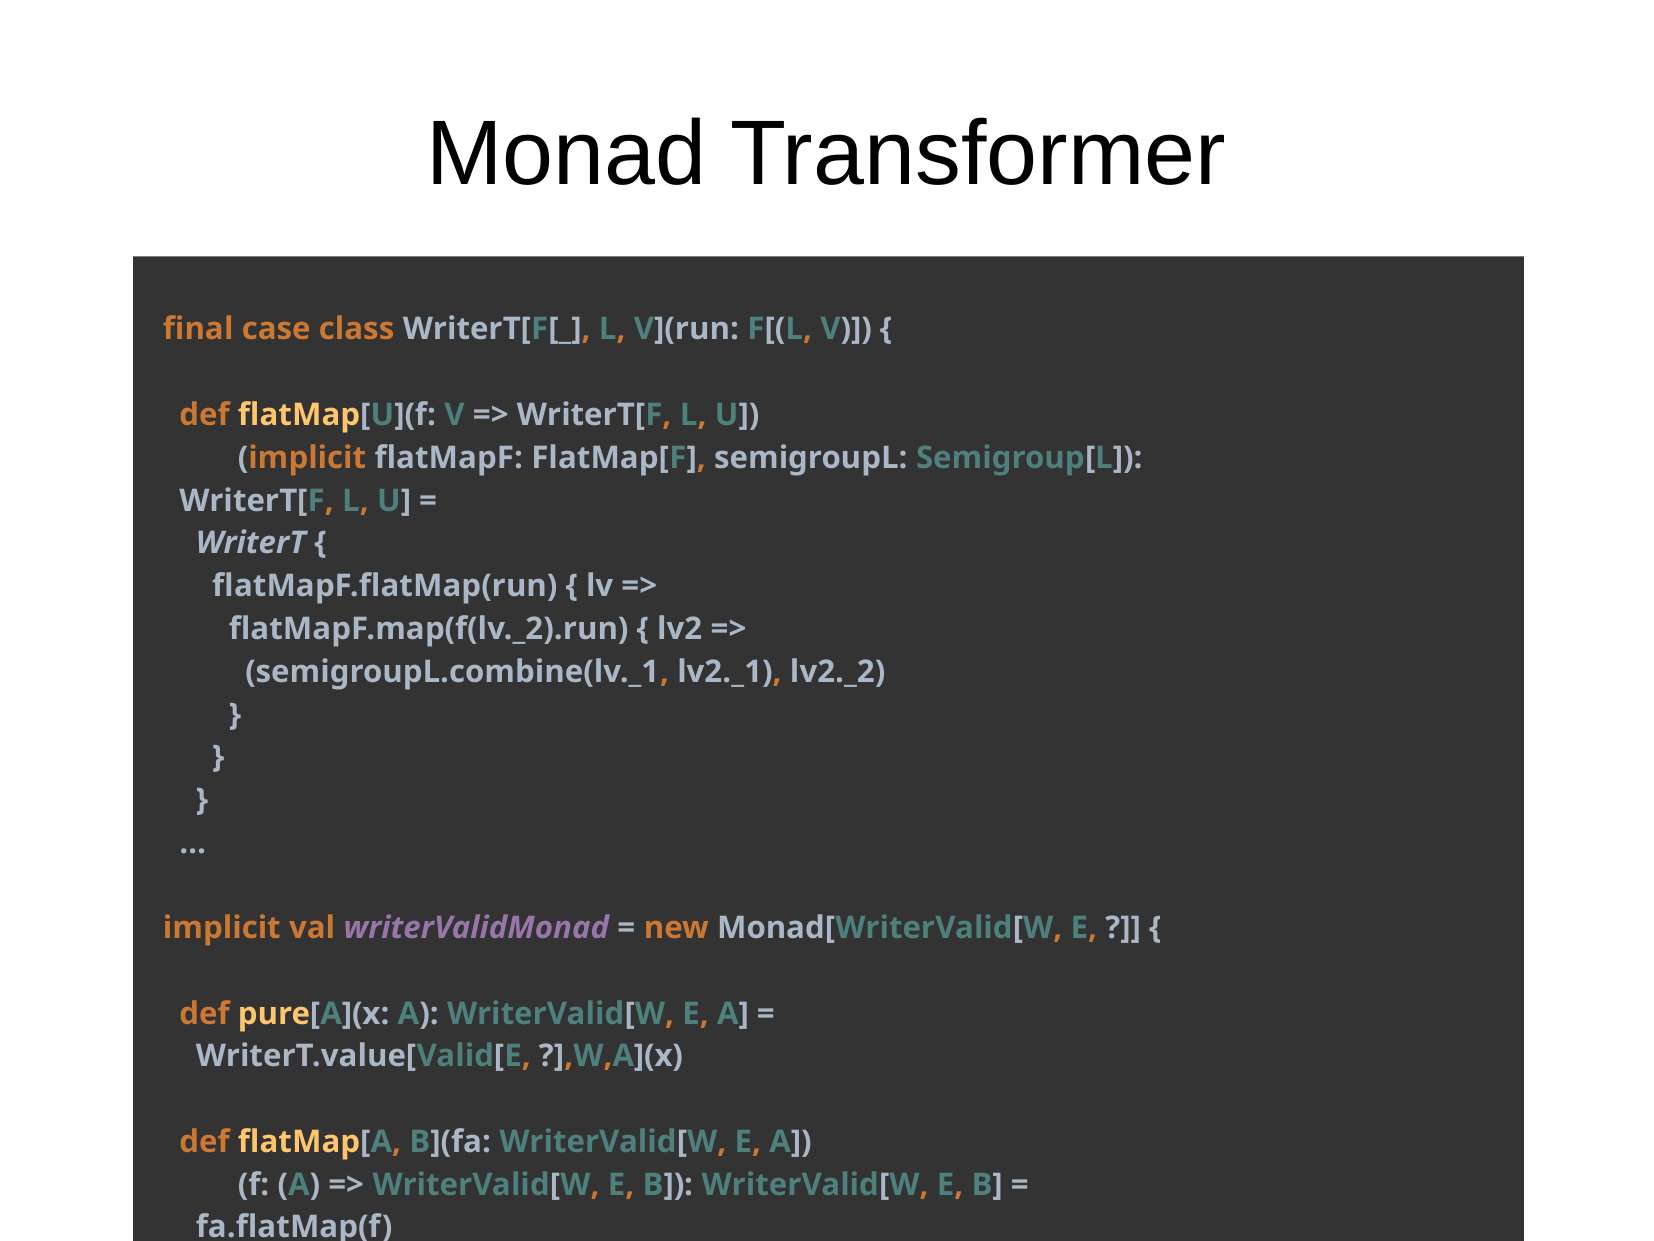

# Monad Transformer
final case class WriterT[F[_], L, V](run: F[(L, V)]) {
 def flatMap[U](f: V => WriterT[F, L, U])
	(implicit flatMapF: FlatMap[F], semigroupL: Semigroup[L]):
 WriterT[F, L, U] =
 WriterT {
 flatMapF.flatMap(run) { lv =>
 flatMapF.map(f(lv._2).run) { lv2 =>
 (semigroupL.combine(lv._1, lv2._1), lv2._2)
 }
 }
 }
 …
implicit val writerValidMonad = new Monad[WriterValid[W, E, ?]] {
 def pure[A](x: A): WriterValid[W, E, A] =
 WriterT.value[Valid[E, ?],W,A](x)
 def flatMap[A, B](fa: WriterValid[W, E, A])
	(f: (A) => WriterValid[W, E, B]): WriterValid[W, E, B] =
 fa.flatMap(f)
}